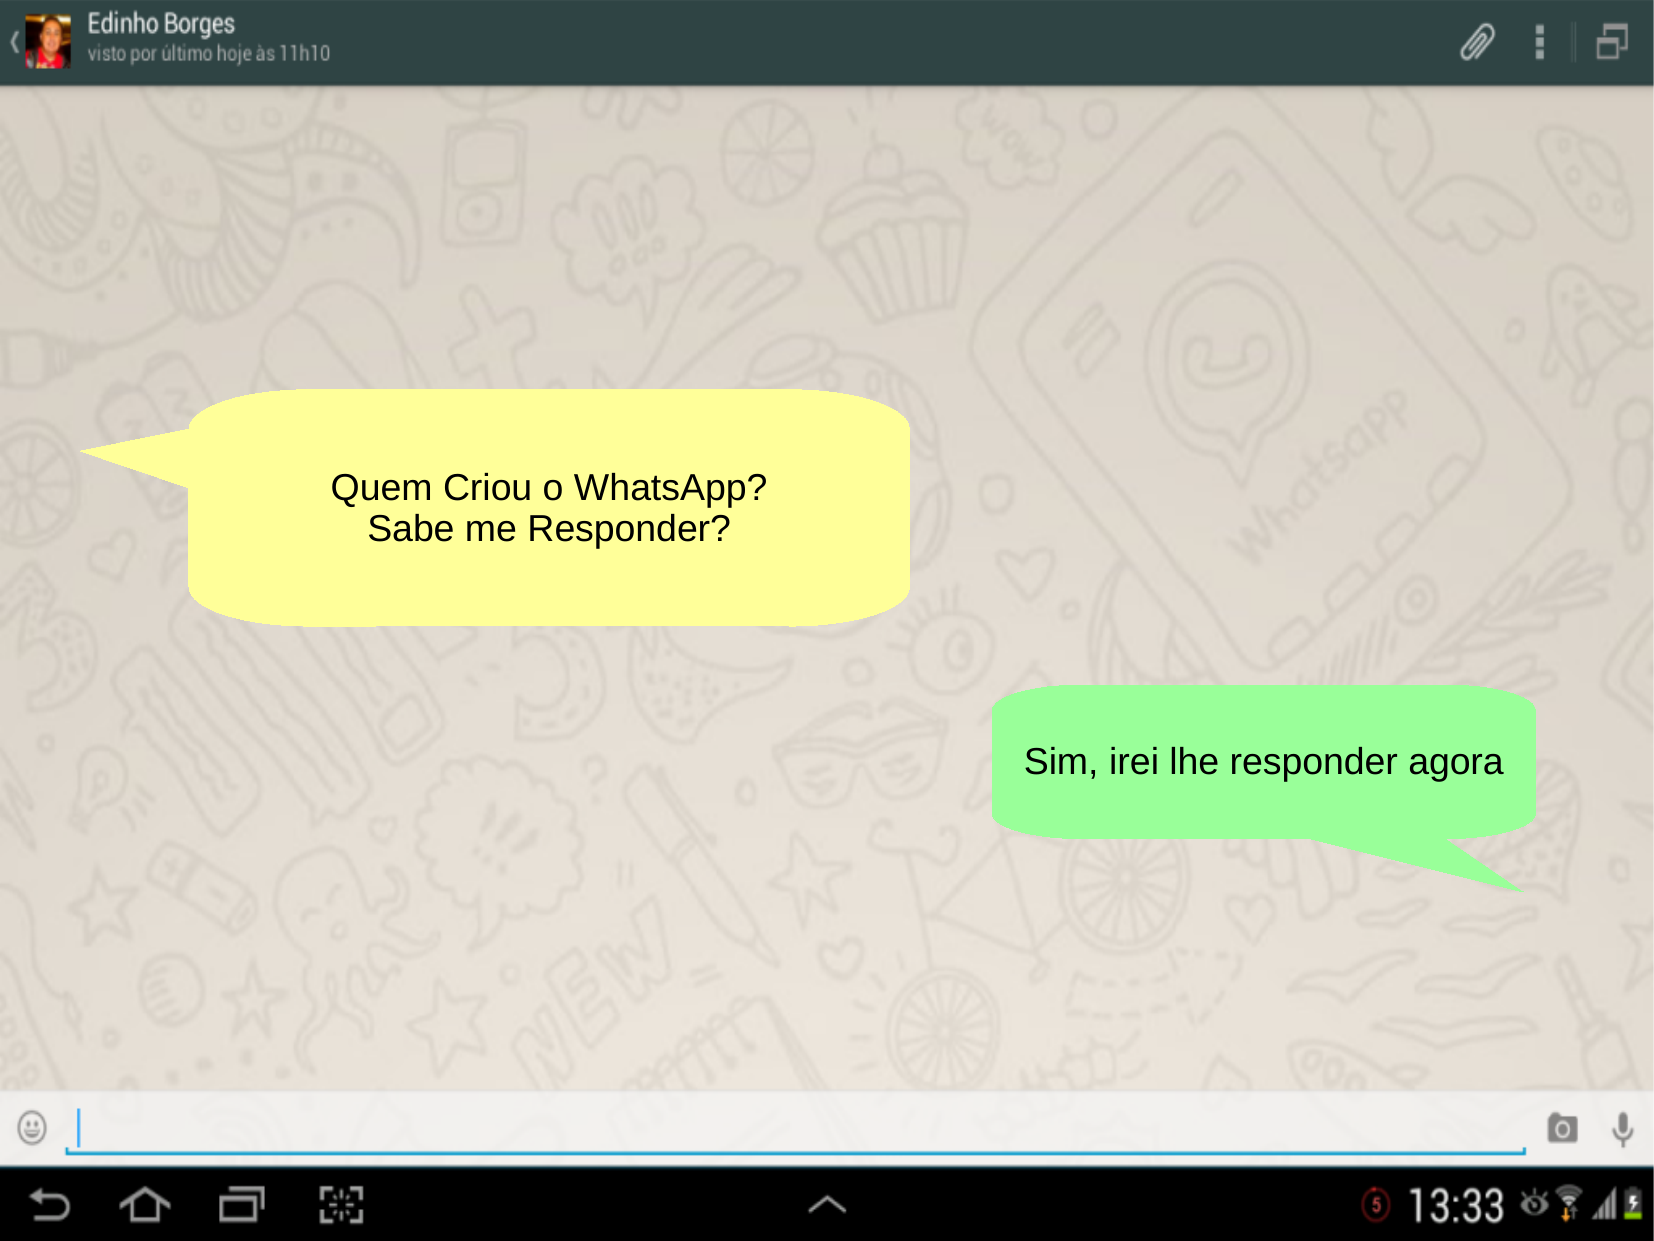

#
Quem Criou o WhatsApp?
Sabe me Responder?
Sim, irei lhe responder agora